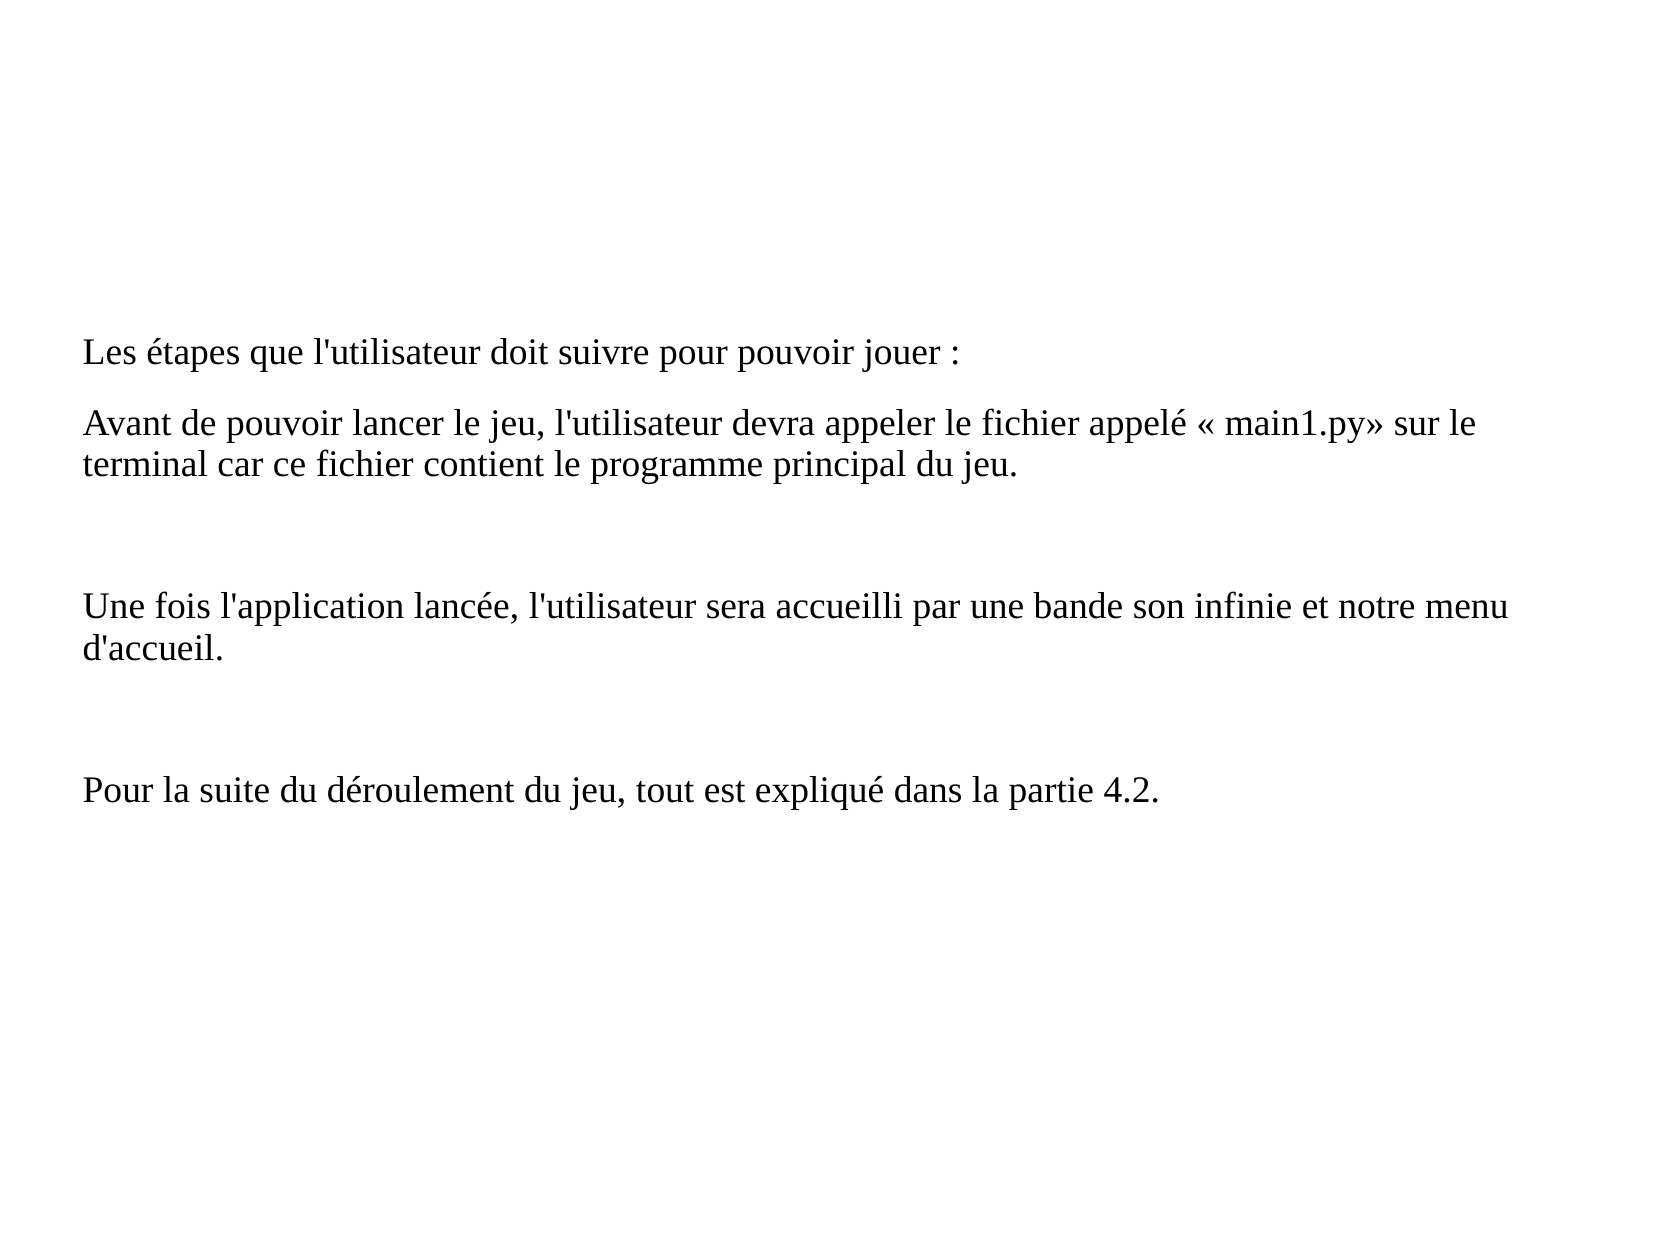

# Les étapes que l'utilisateur doit suivre pour pouvoir jouer :
Avant de pouvoir lancer le jeu, l'utilisateur devra appeler le fichier appelé « main1.py» sur le terminal car ce fichier contient le programme principal du jeu.
Une fois l'application lancée, l'utilisateur sera accueilli par une bande son infinie et notre menu d'accueil.
Pour la suite du déroulement du jeu, tout est expliqué dans la partie 4.2.